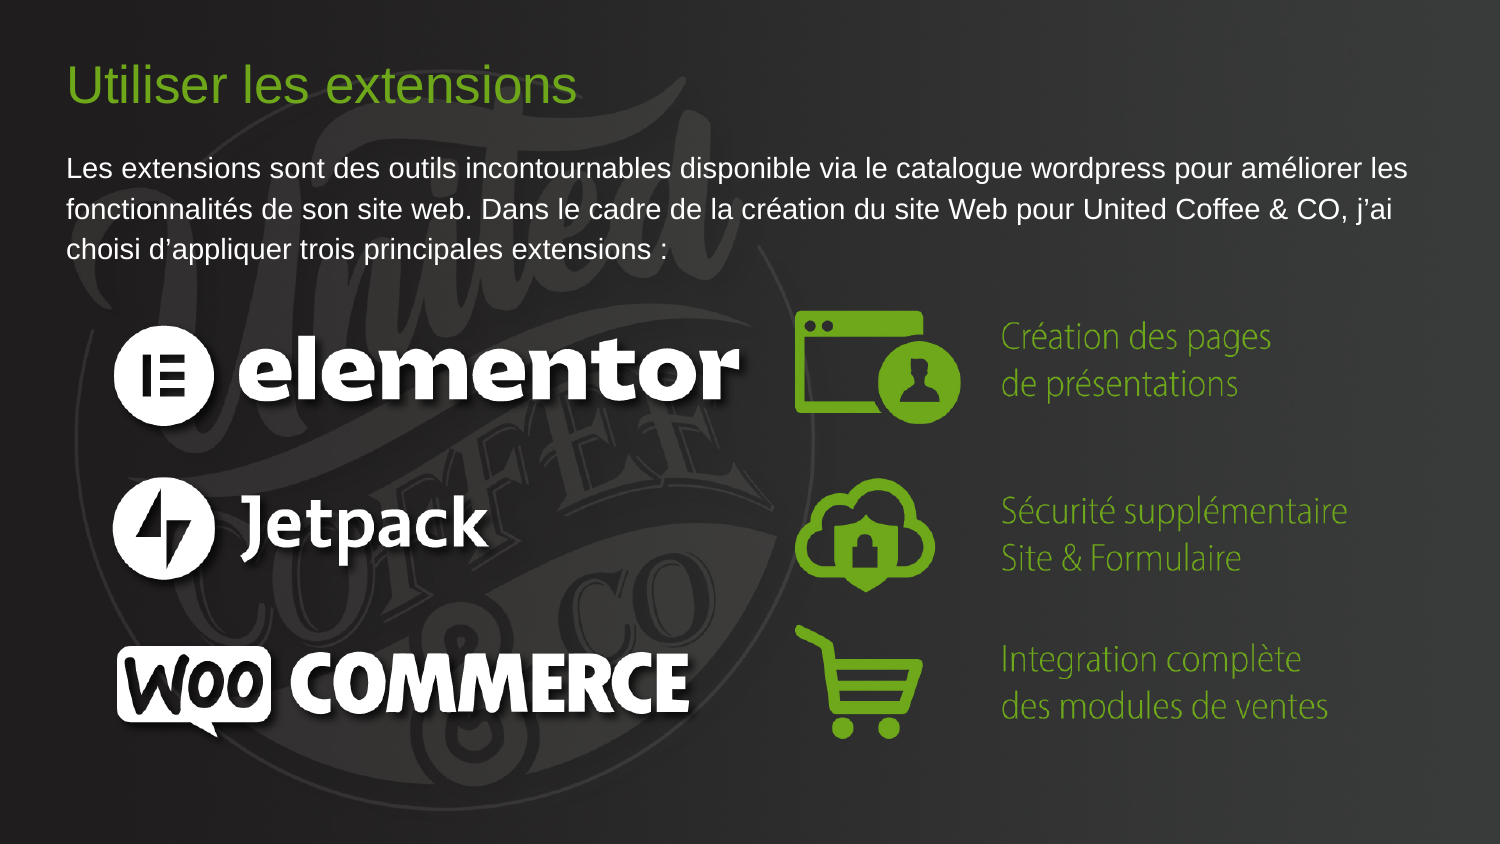

# Utiliser les extensions
Les extensions sont des outils incontournables disponible via le catalogue wordpress pour améliorer les fonctionnalités de son site web. Dans le cadre de la création du site Web pour United Coffee & CO, j’ai choisi d’appliquer trois principales extensions :